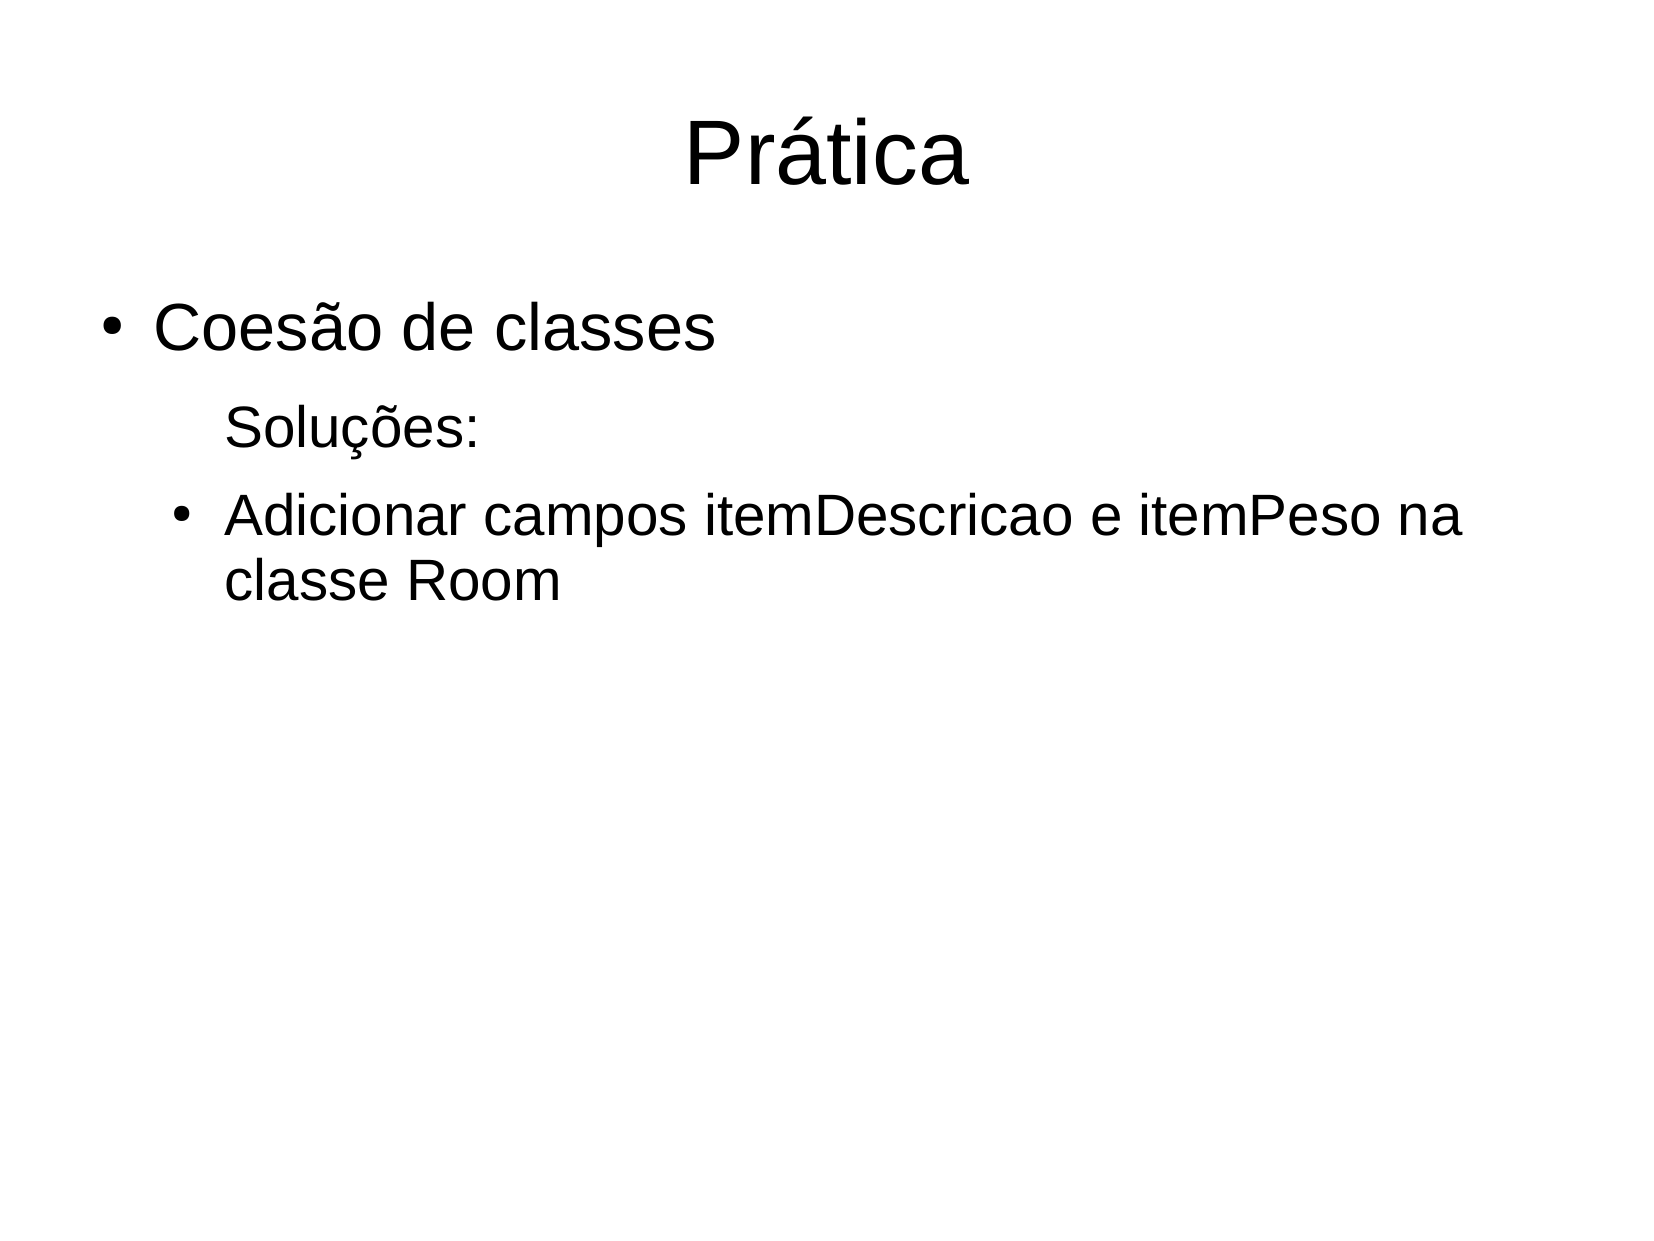

# Prática
Coesão de classes
Soluções:
Adicionar campos itemDescricao e itemPeso na classe Room